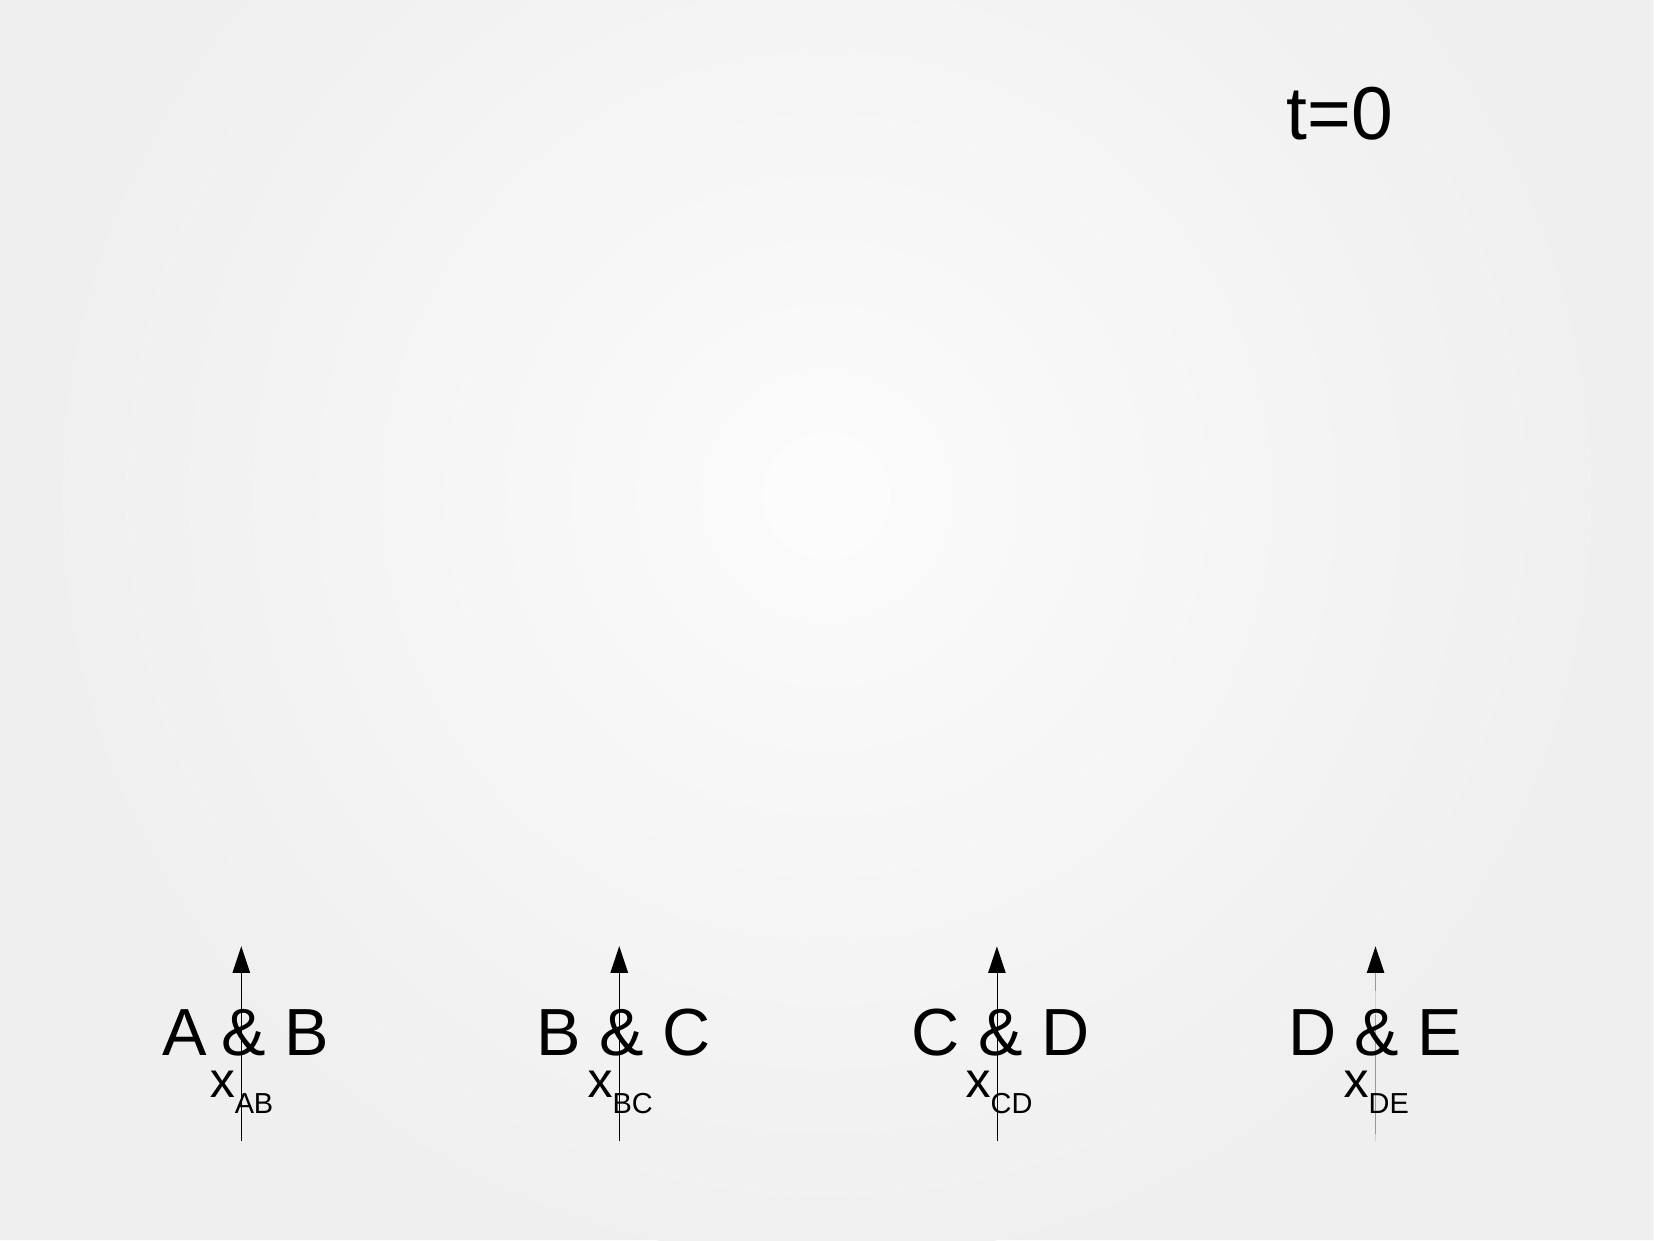

t=0
A & B
B & C
C & D
D & E
xDE
xCD
xAB
xBC